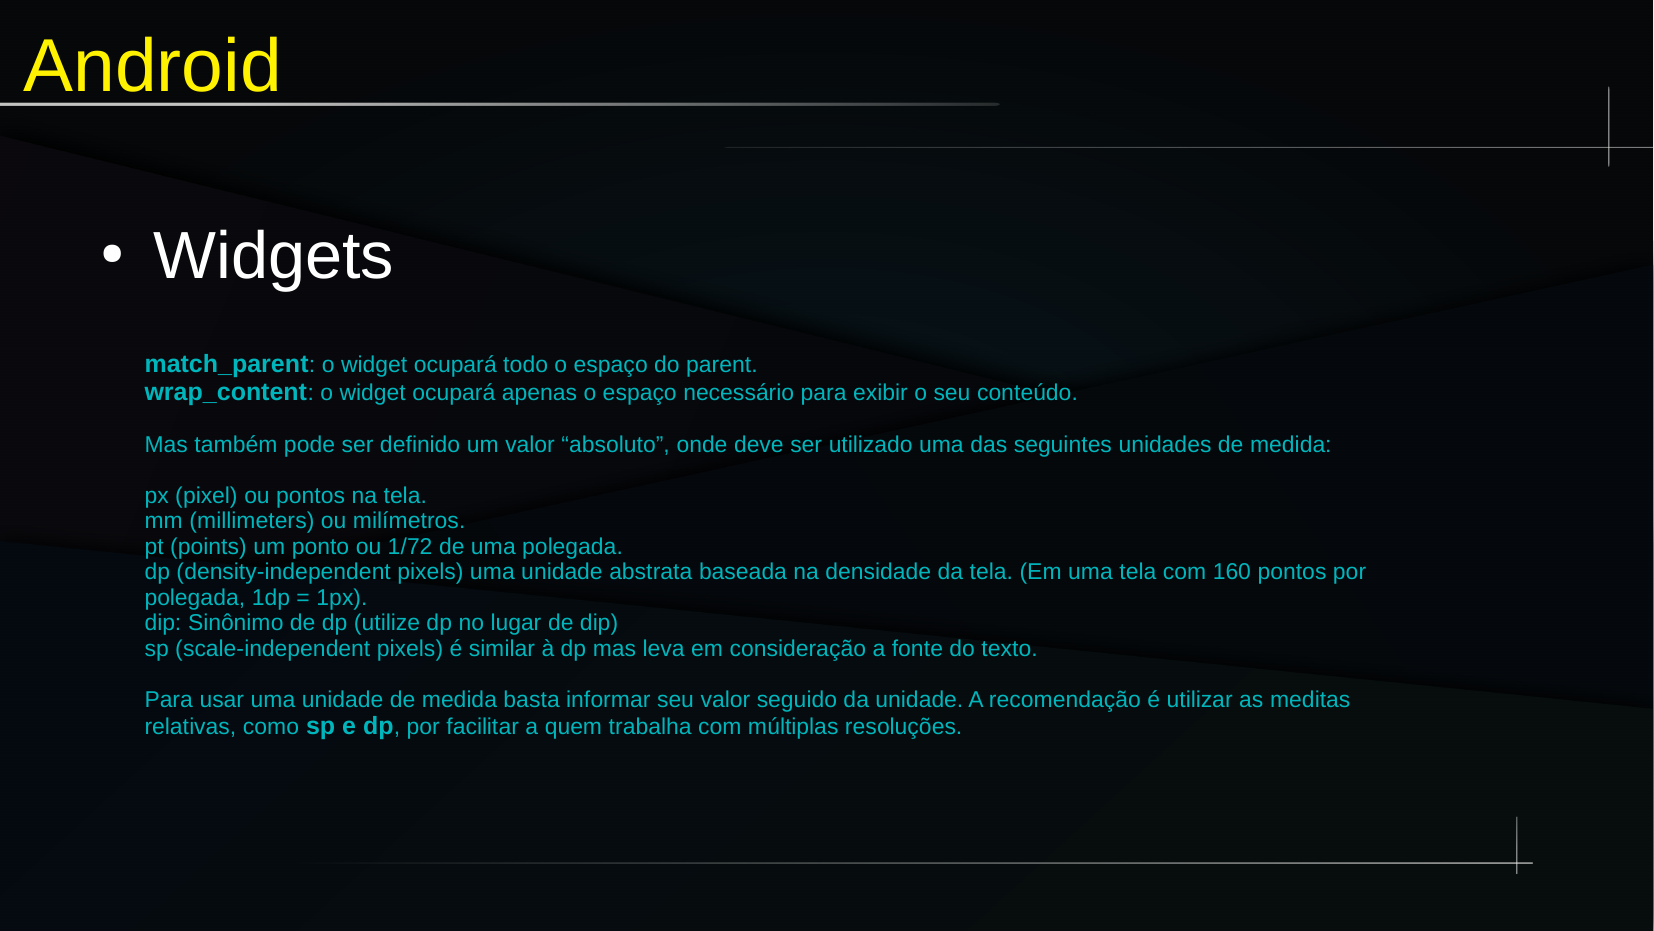

# Android
Widgets
match_parent: o widget ocupará todo o espaço do parent.
wrap_content: o widget ocupará apenas o espaço necessário para exibir o seu conteúdo.
Mas também pode ser definido um valor “absoluto”, onde deve ser utilizado uma das seguintes unidades de medida:
px (pixel) ou pontos na tela.
mm (millimeters) ou milímetros.
pt (points) um ponto ou 1/72 de uma polegada.
dp (density-independent pixels) uma unidade abstrata baseada na densidade da tela. (Em uma tela com 160 pontos por polegada, 1dp = 1px).
dip: Sinônimo de dp (utilize dp no lugar de dip)
sp (scale-independent pixels) é similar à dp mas leva em consideração a fonte do texto.
Para usar uma unidade de medida basta informar seu valor seguido da unidade. A recomendação é utilizar as meditas relativas, como sp e dp, por facilitar a quem trabalha com múltiplas resoluções.